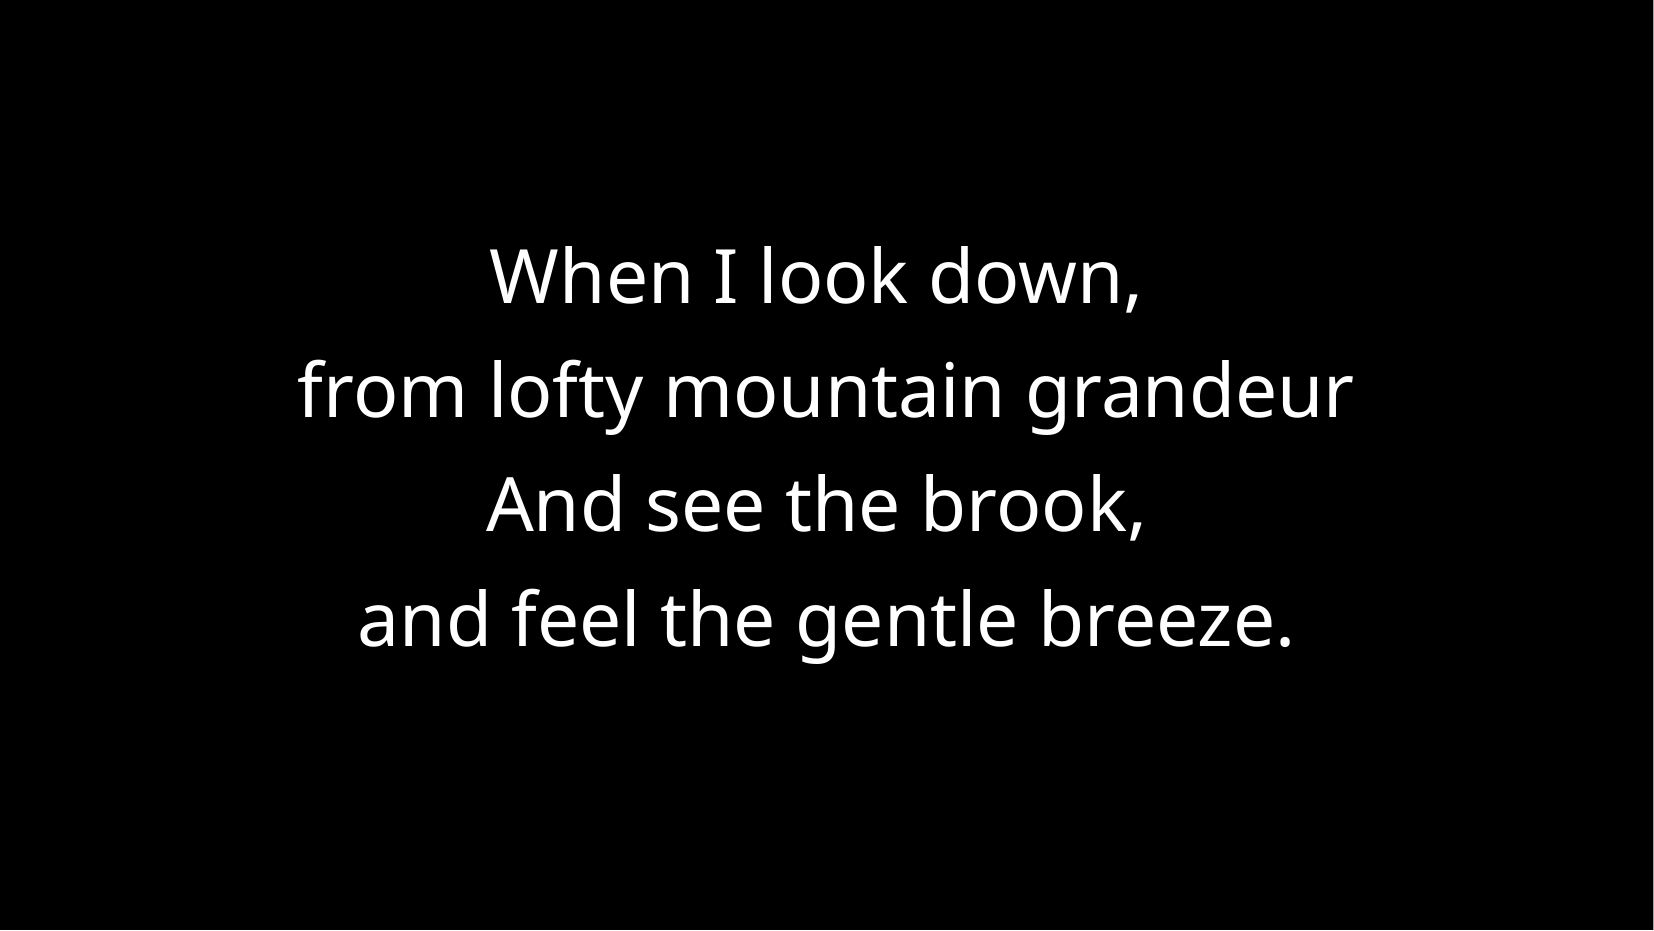

#
When I look down,
from lofty mountain grandeur
 And see the brook,
and feel the gentle breeze.